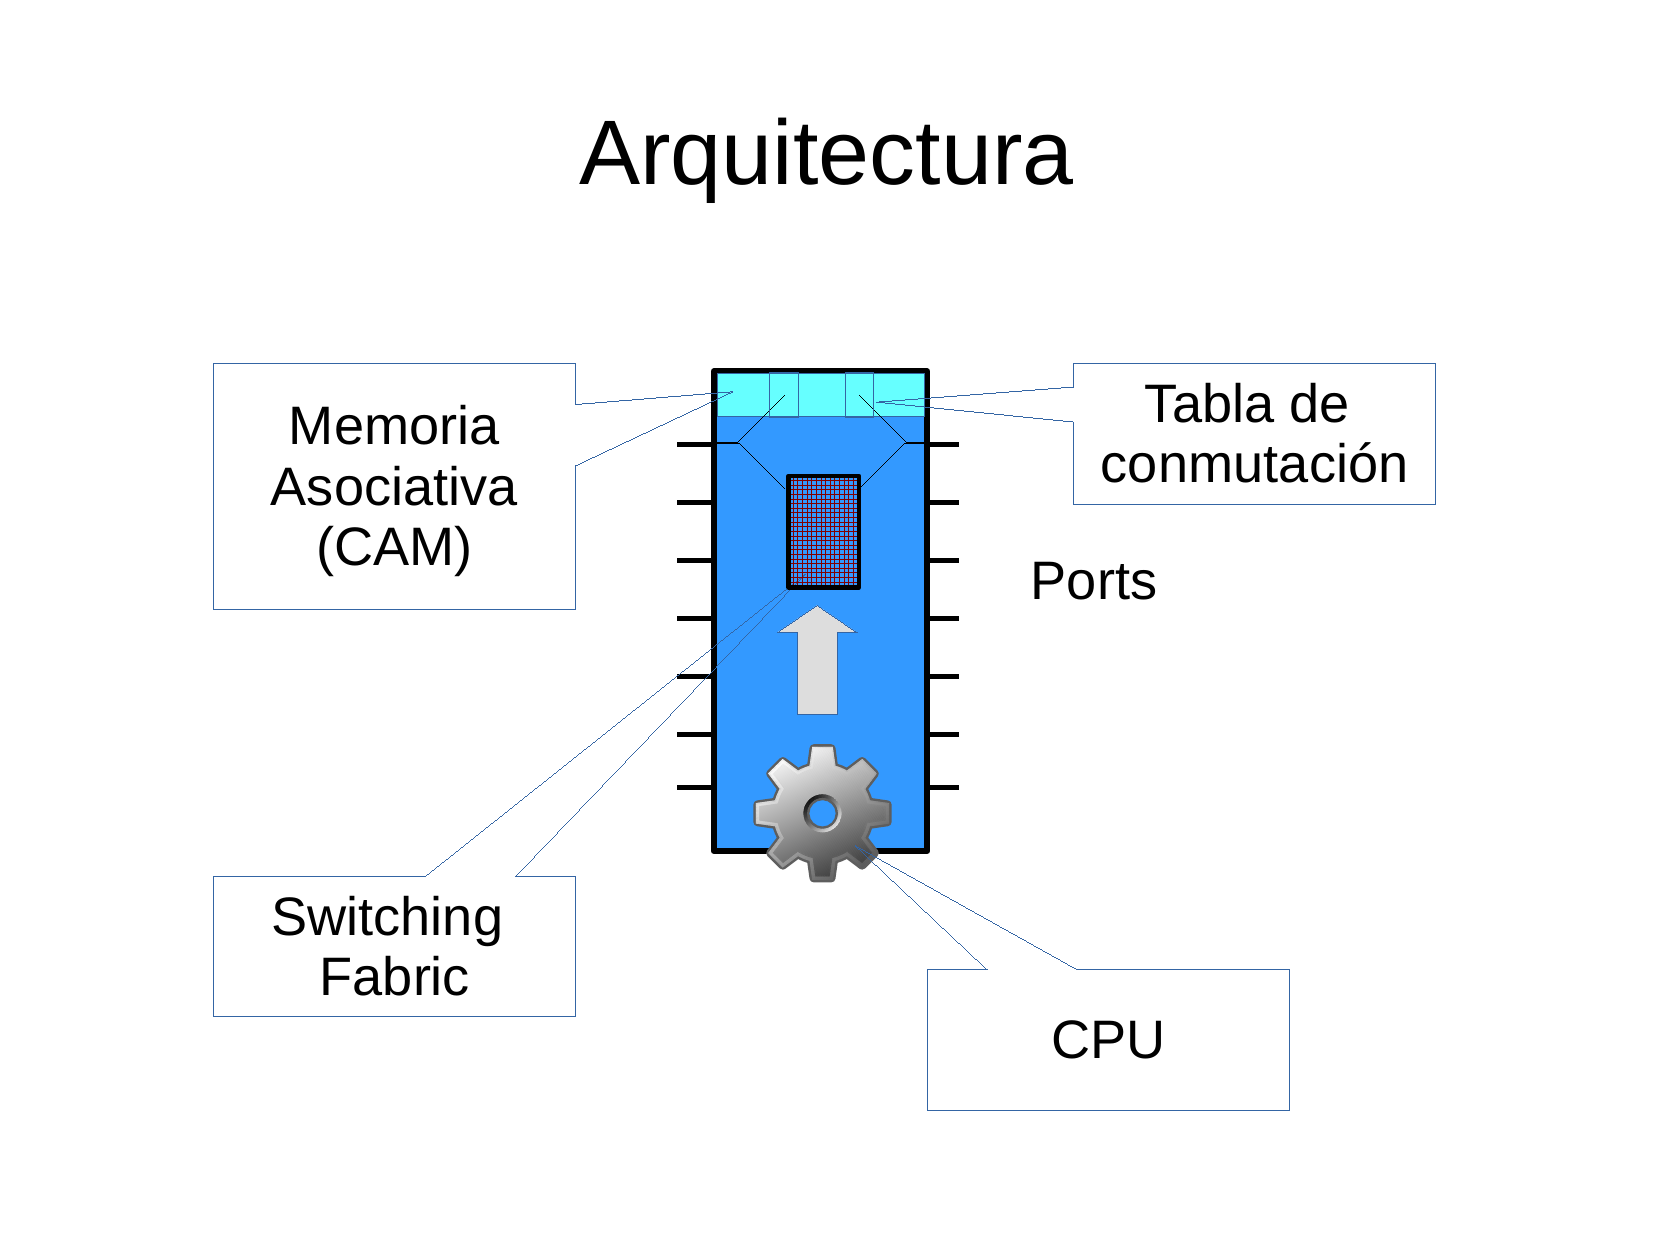

# Arquitectura
Memoria
Asociativa
(CAM)
Tabla de
conmutación
Ports
Switching
Fabric
CPU